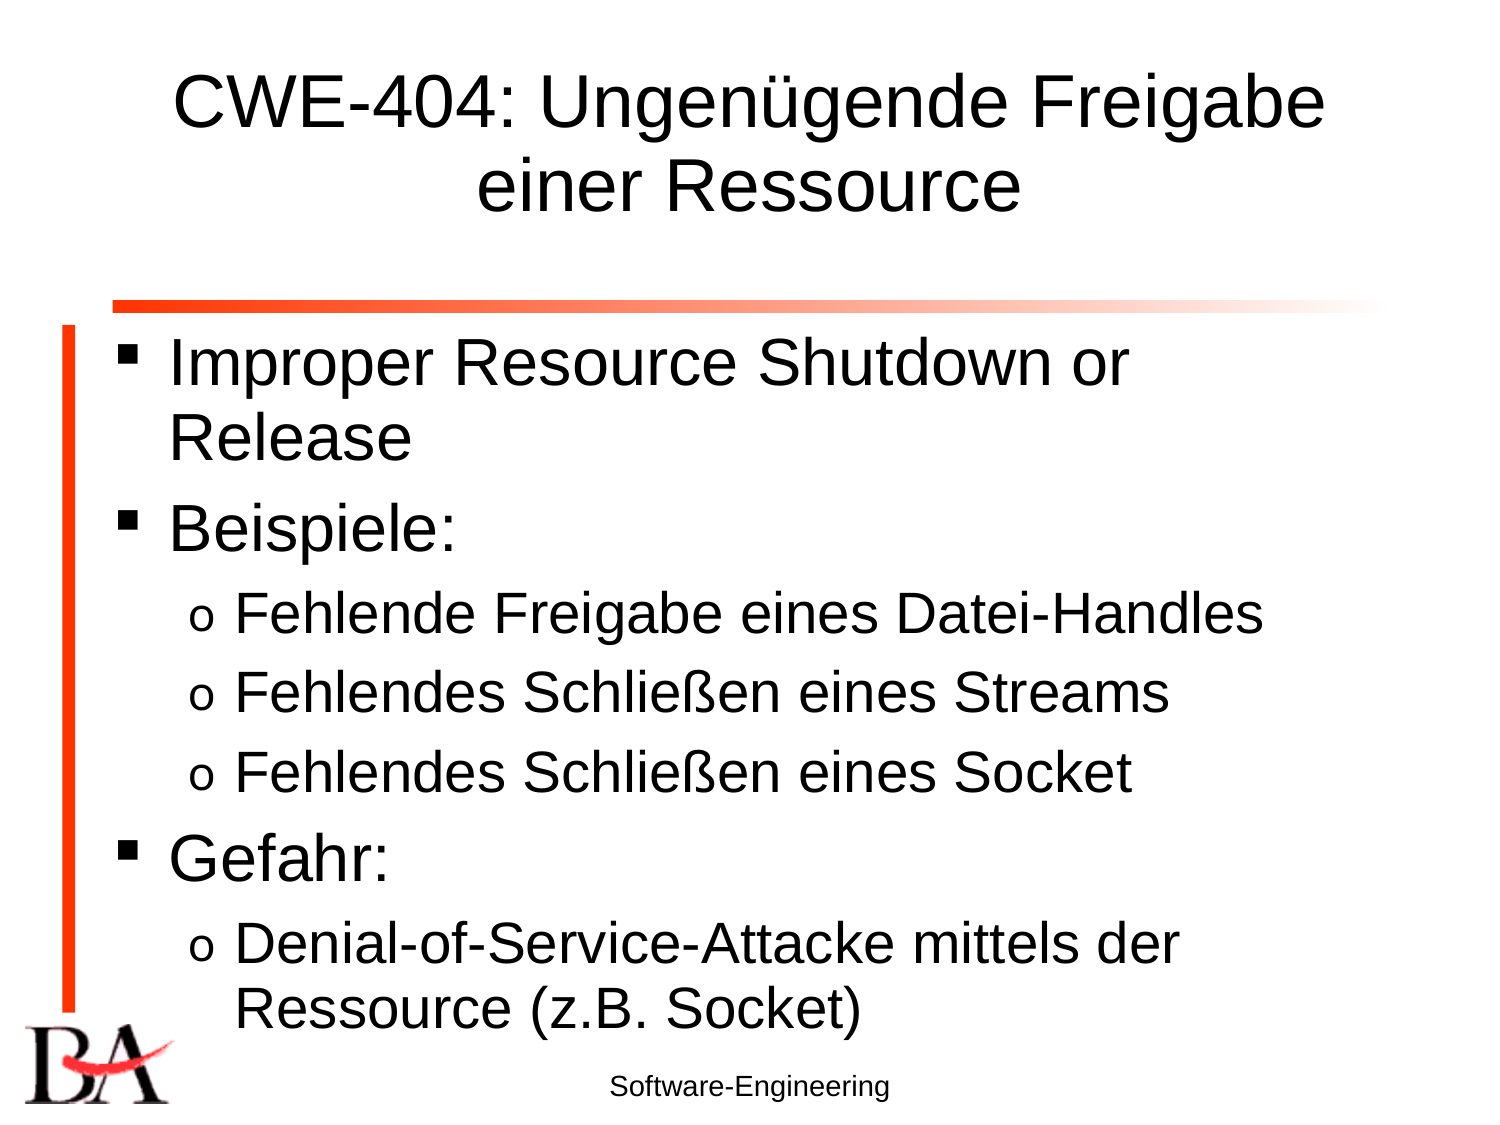

# CWE-404: Ungenügende Freigabe einer Ressource
Improper Resource Shutdown or Release
Beispiele:
Fehlende Freigabe eines Datei-Handles
Fehlendes Schließen eines Streams
Fehlendes Schließen eines Socket
Gefahr:
Denial-of-Service-Attacke mittels der Ressource (z.B. Socket)